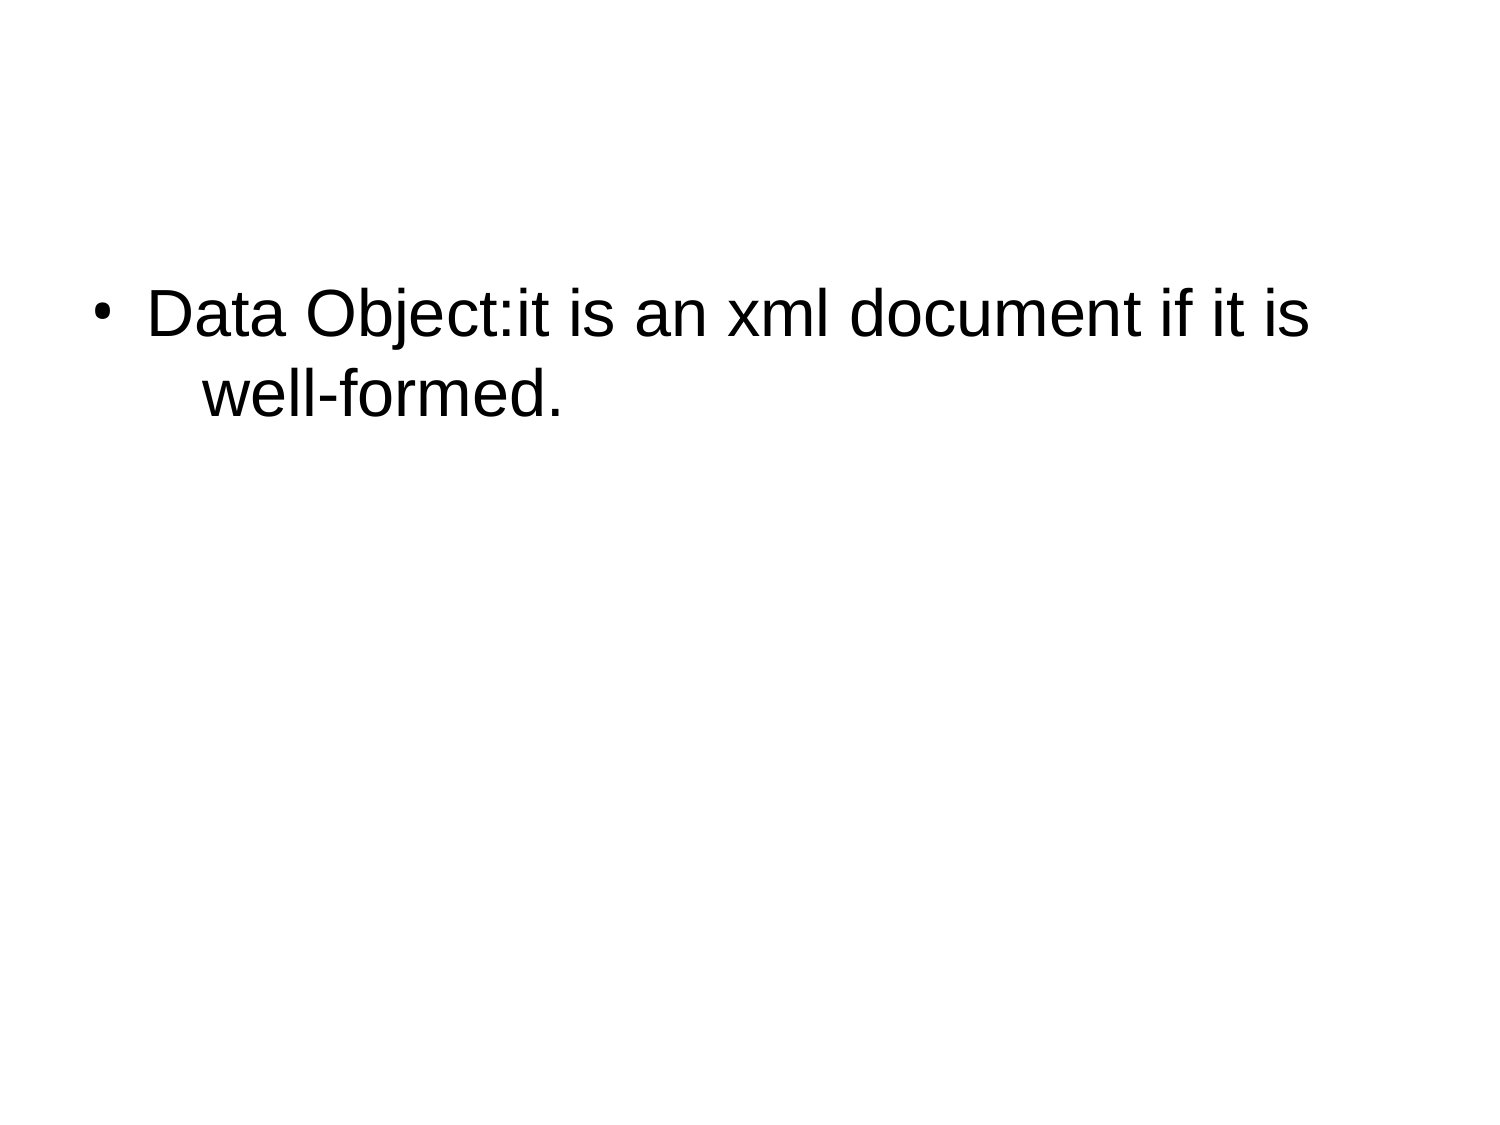

#
Data Object:it is an xml document if it is well-formed.